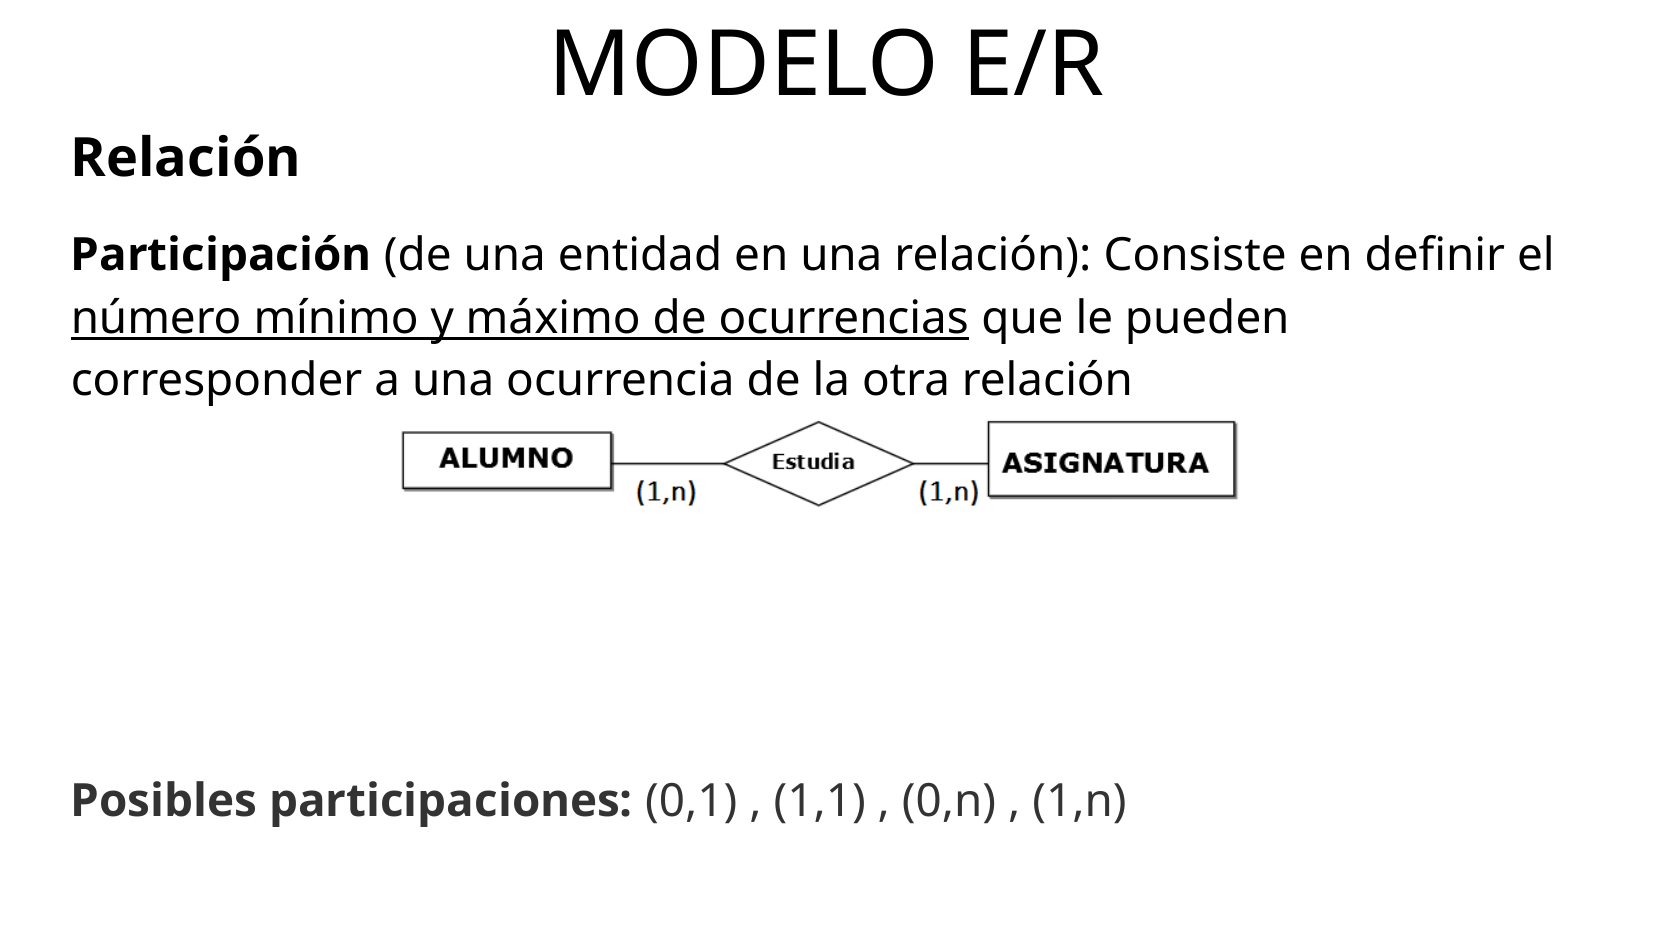

# MODELO E/R
Relación
Participación (de una entidad en una relación): Consiste en definir el número mínimo y máximo de ocurrencias que le pueden corresponder a una ocurrencia de la otra relación
Posibles participaciones: (0,1) , (1,1) , (0,n) , (1,n)